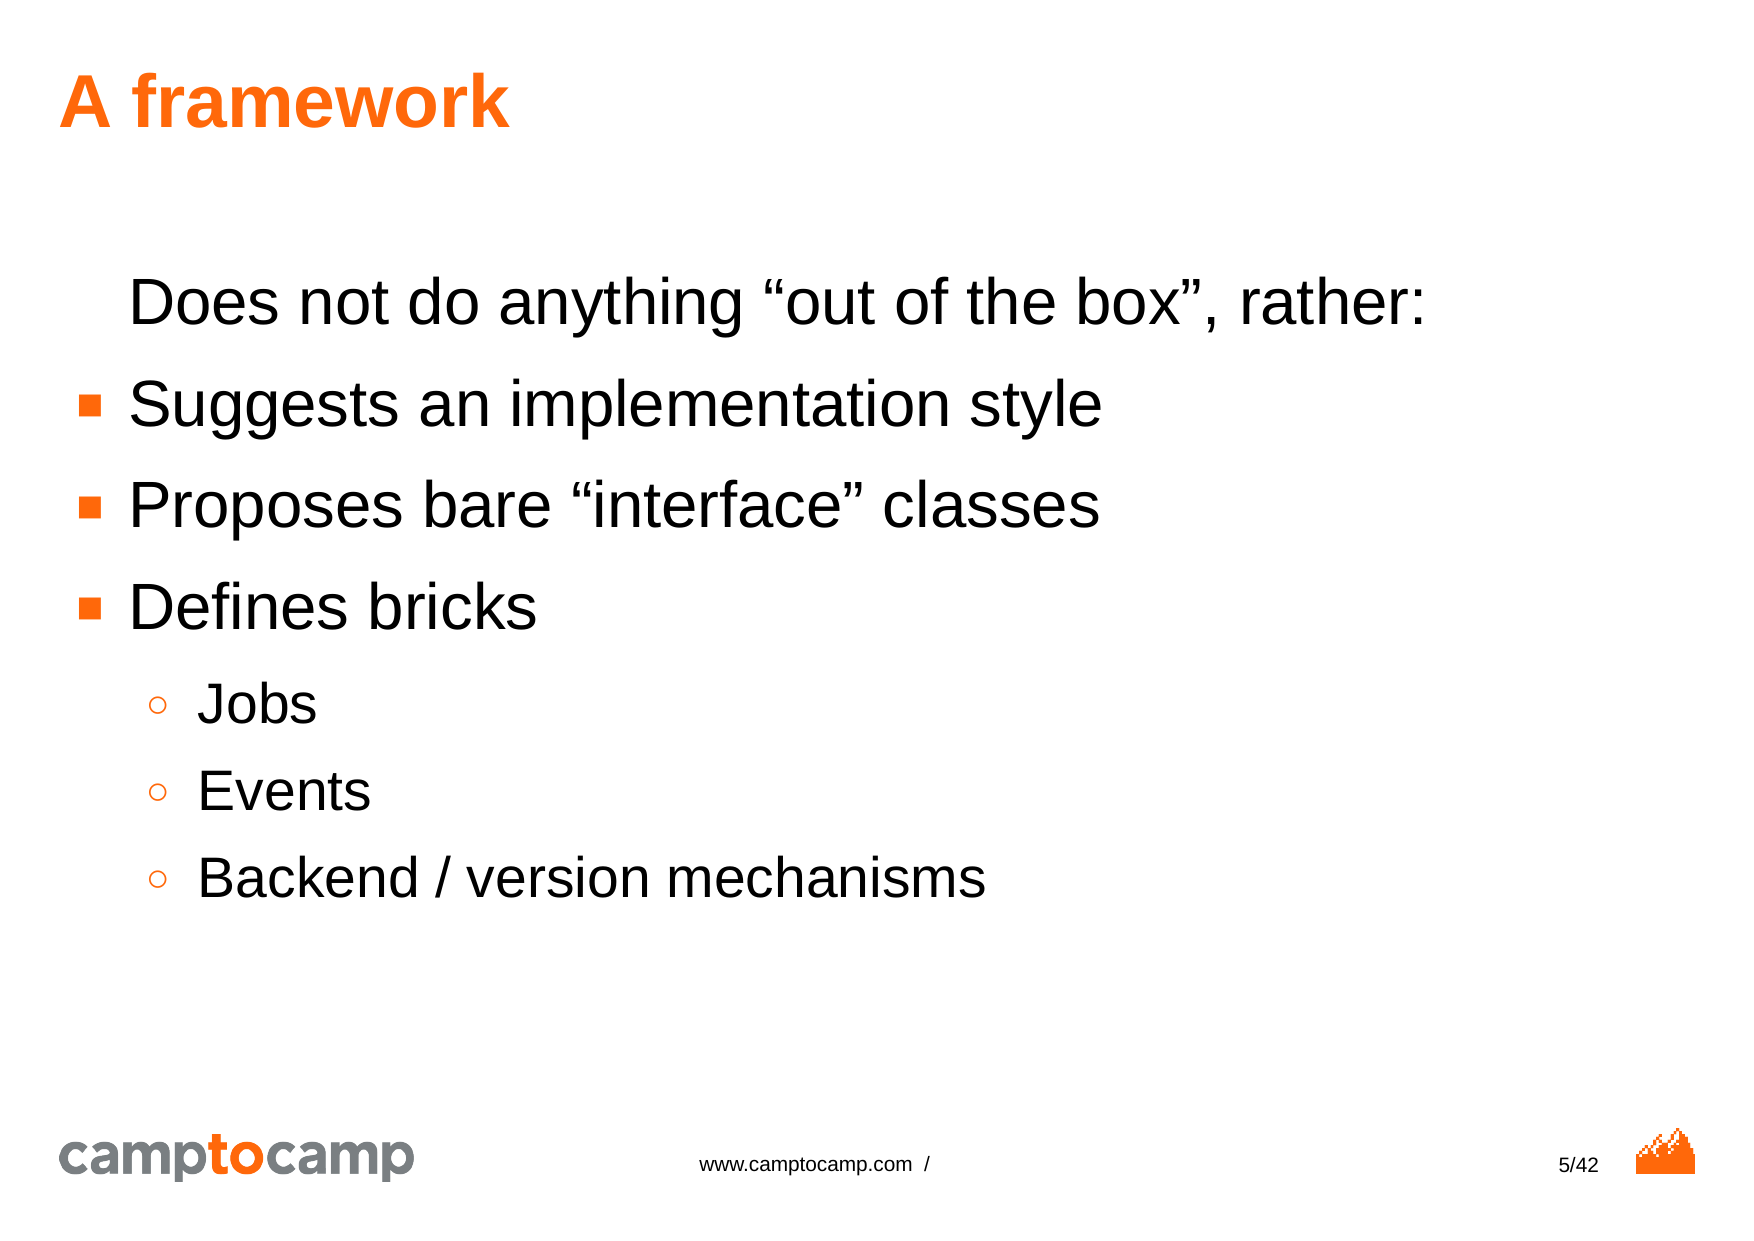

# A framework
Does not do anything “out of the box”, rather:
Suggests an implementation style
Proposes bare “interface” classes
Defines bricks
Jobs
Events
Backend / version mechanisms